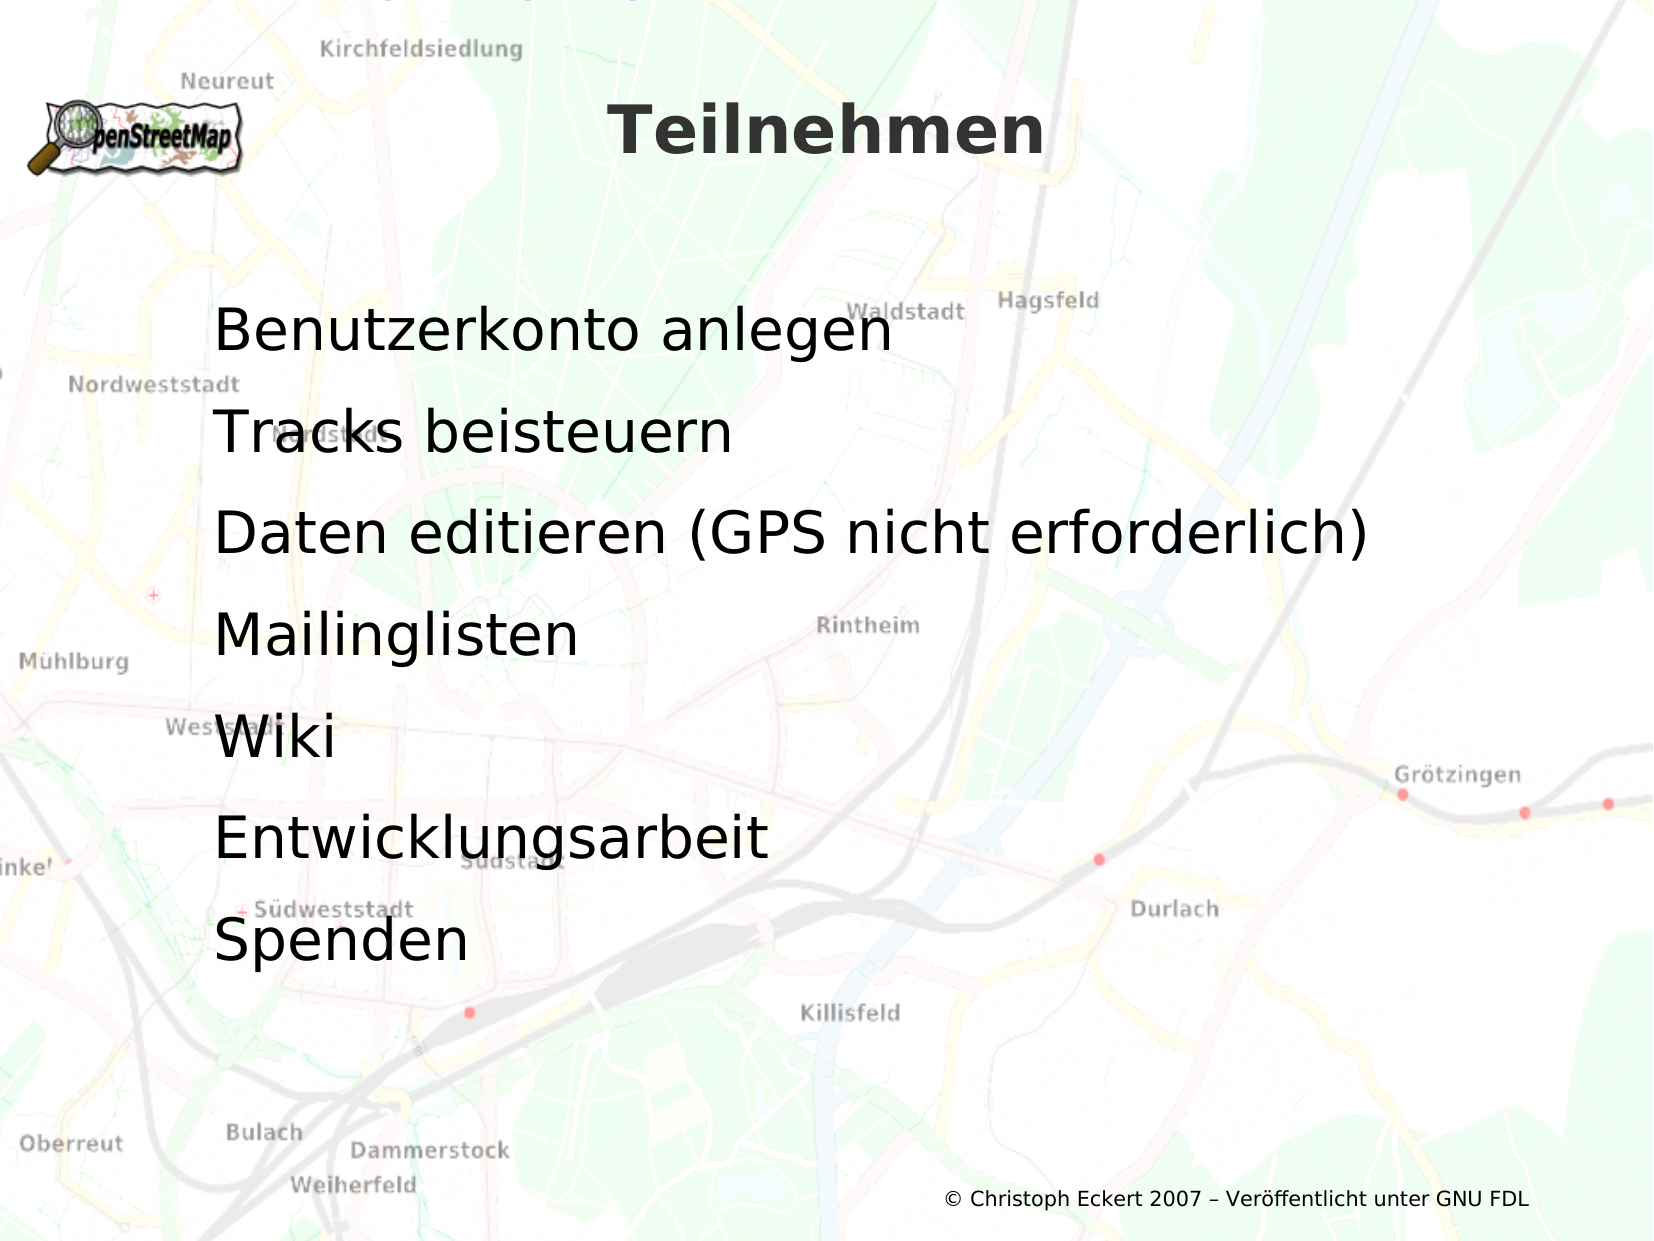

# Teilnehmen
Benutzerkonto anlegen
Tracks beisteuern
Daten editieren (GPS nicht erforderlich)
Mailinglisten
Wiki
Entwicklungsarbeit
Spenden